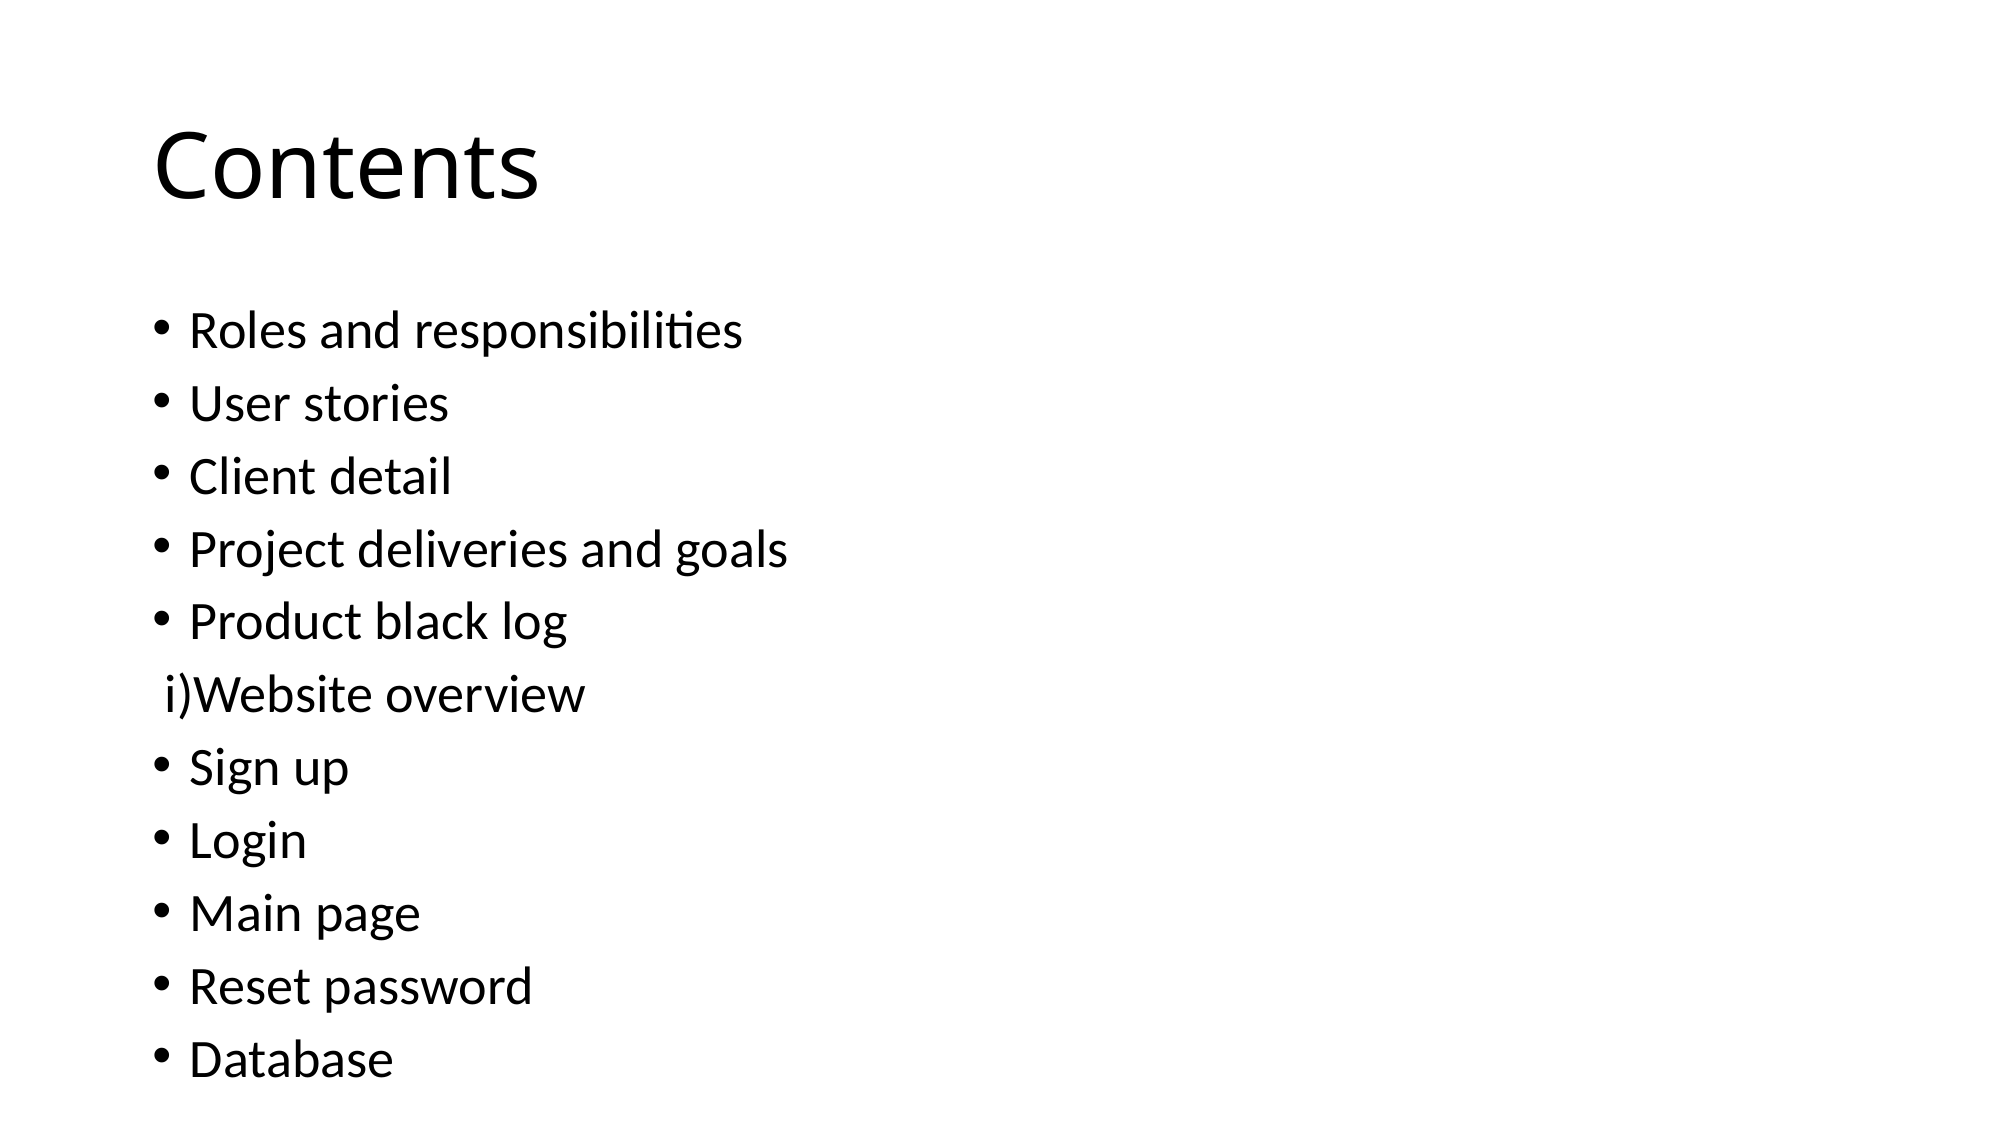

# Contents
Roles and responsibilities
User stories
Client detail
Project deliveries and goals
Product black log
 i)Website overview
Sign up
Login
Main page
Reset password
Database